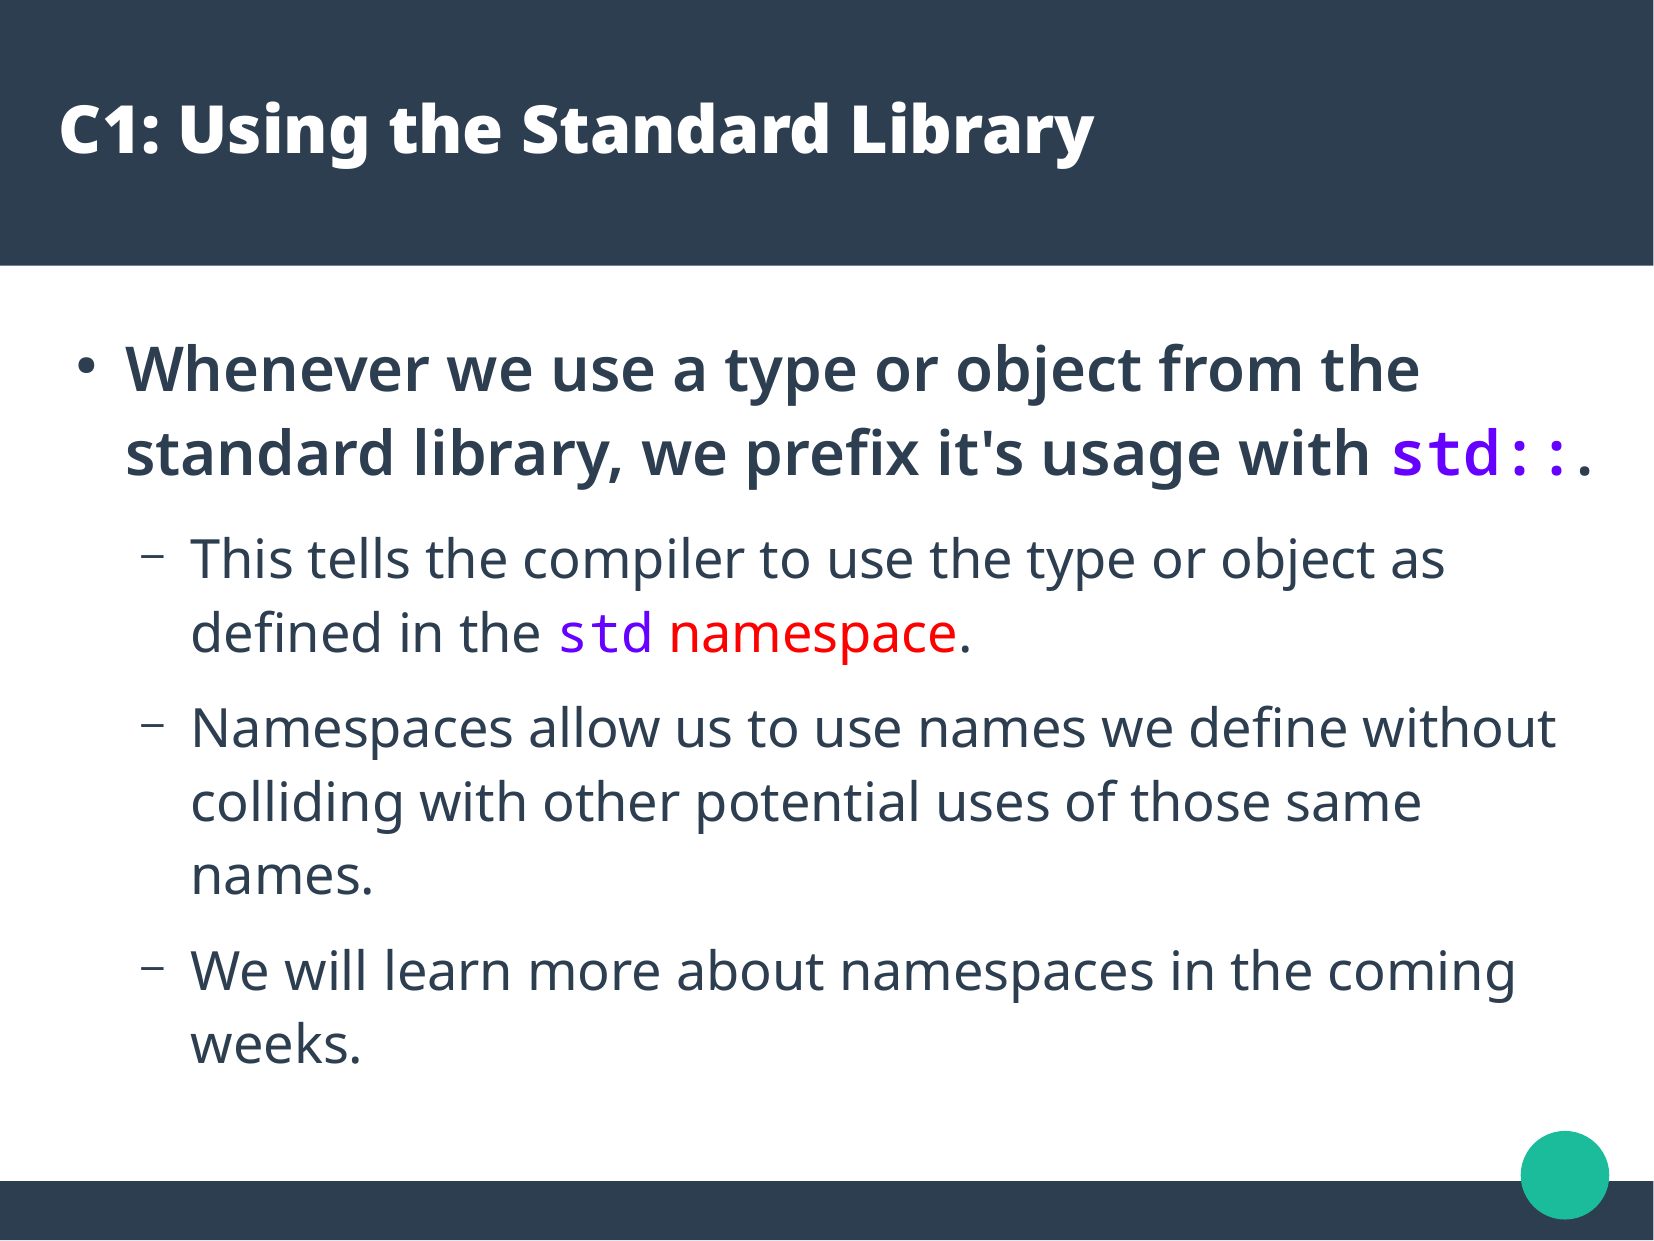

# C1: Using the Standard Library
Whenever we use a type or object from the standard library, we prefix it's usage with std::.
This tells the compiler to use the type or object as defined in the std namespace.
Namespaces allow us to use names we define without colliding with other potential uses of those same names.
We will learn more about namespaces in the coming weeks.